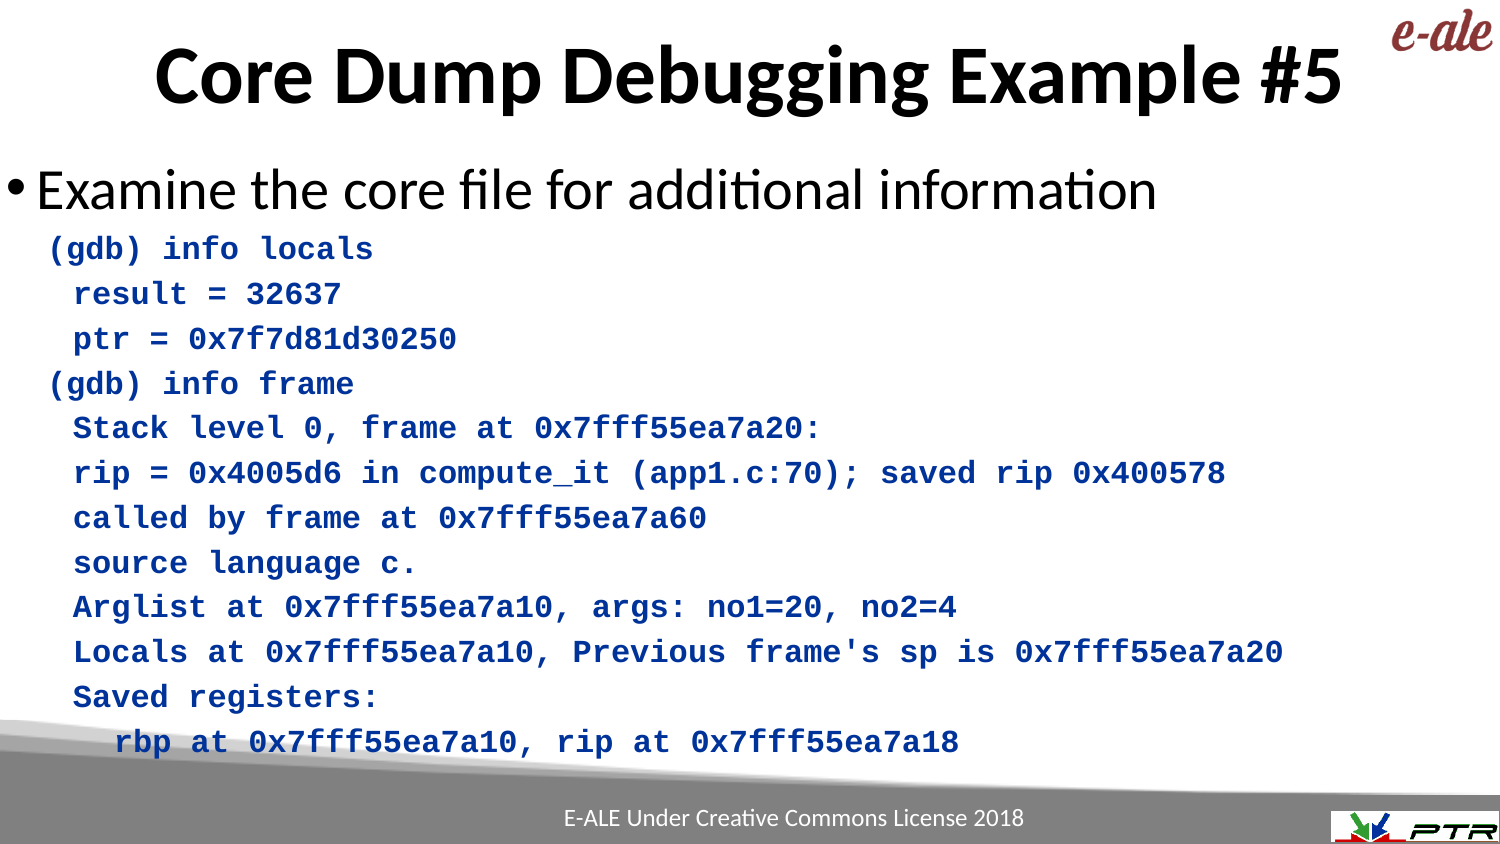

# Core Dump Debugging Example #5
Examine the core file for additional information
(gdb) info locals
	result = 32637
	ptr = 0x7f7d81d30250
(gdb) info frame
	Stack level 0, frame at 0x7fff55ea7a20:
 	rip = 0x4005d6 in compute_it (app1.c:70); saved rip 0x400578
 	called by frame at 0x7fff55ea7a60
 	source language c.
 		Arglist at 0x7fff55ea7a10, args: no1=20, no2=4
 	Locals at 0x7fff55ea7a10, Previous frame's sp is 0x7fff55ea7a20
 	Saved registers:
 	rbp at 0x7fff55ea7a10, rip at 0x7fff55ea7a18